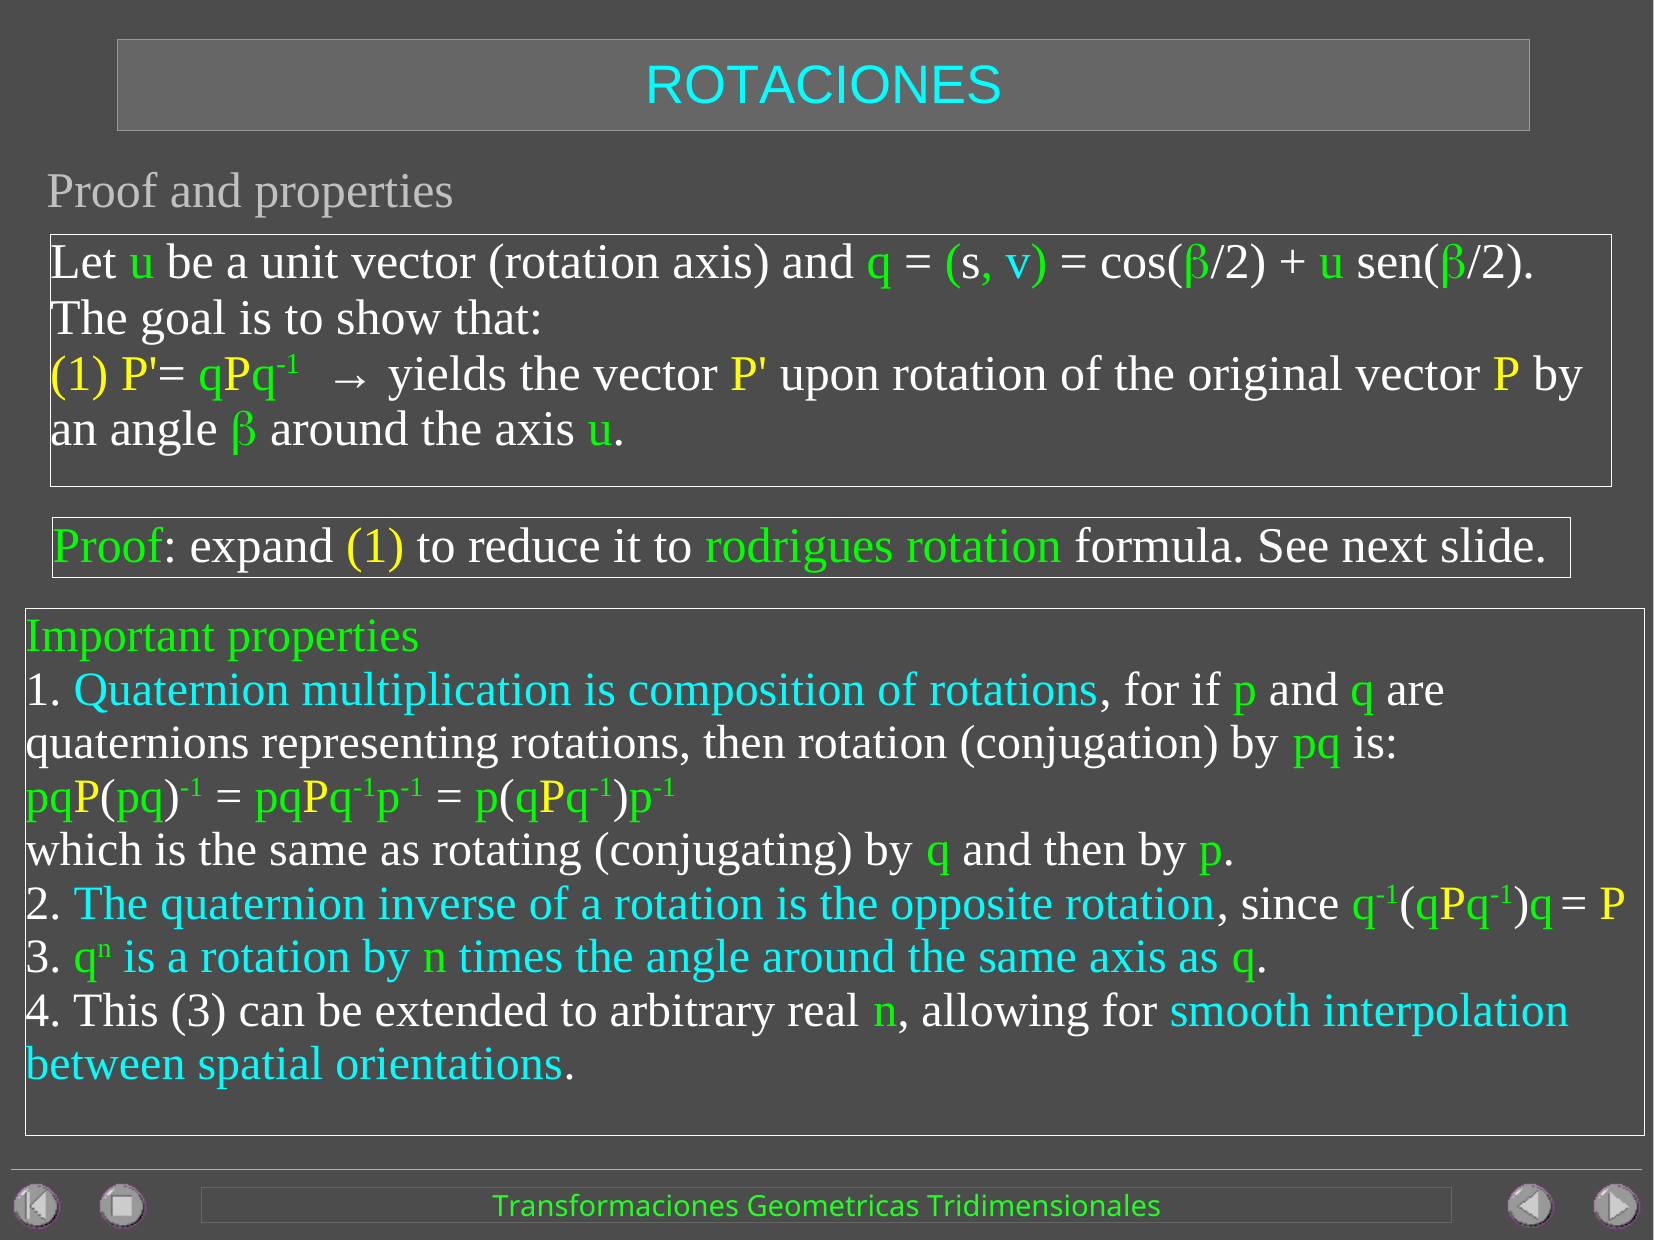

# ROTACIONES
Proof and properties
Let u be a unit vector (rotation axis) and q = (s, v) = cos(b/2) + u sen(b/2).
The goal is to show that:
(1) P'= qPq-1 → yields the vector P' upon rotation of the original vector P by an angle b around the axis u.
Proof: expand (1) to reduce it to rodrigues rotation formula. See next slide.
Important properties
1. Quaternion multiplication is composition of rotations, for if p and q are
quaternions representing rotations, then rotation (conjugation) by pq is:
pqP(pq)-1 = pqPq-1p-1 = p(qPq-1)p-1
which is the same as rotating (conjugating) by q and then by p.
2. The quaternion inverse of a rotation is the opposite rotation, since q-1(qPq-1)q = P
3. qn is a rotation by n times the angle around the same axis as q.
4. This (3) can be extended to arbitrary real n, allowing for smooth interpolation
between spatial orientations.